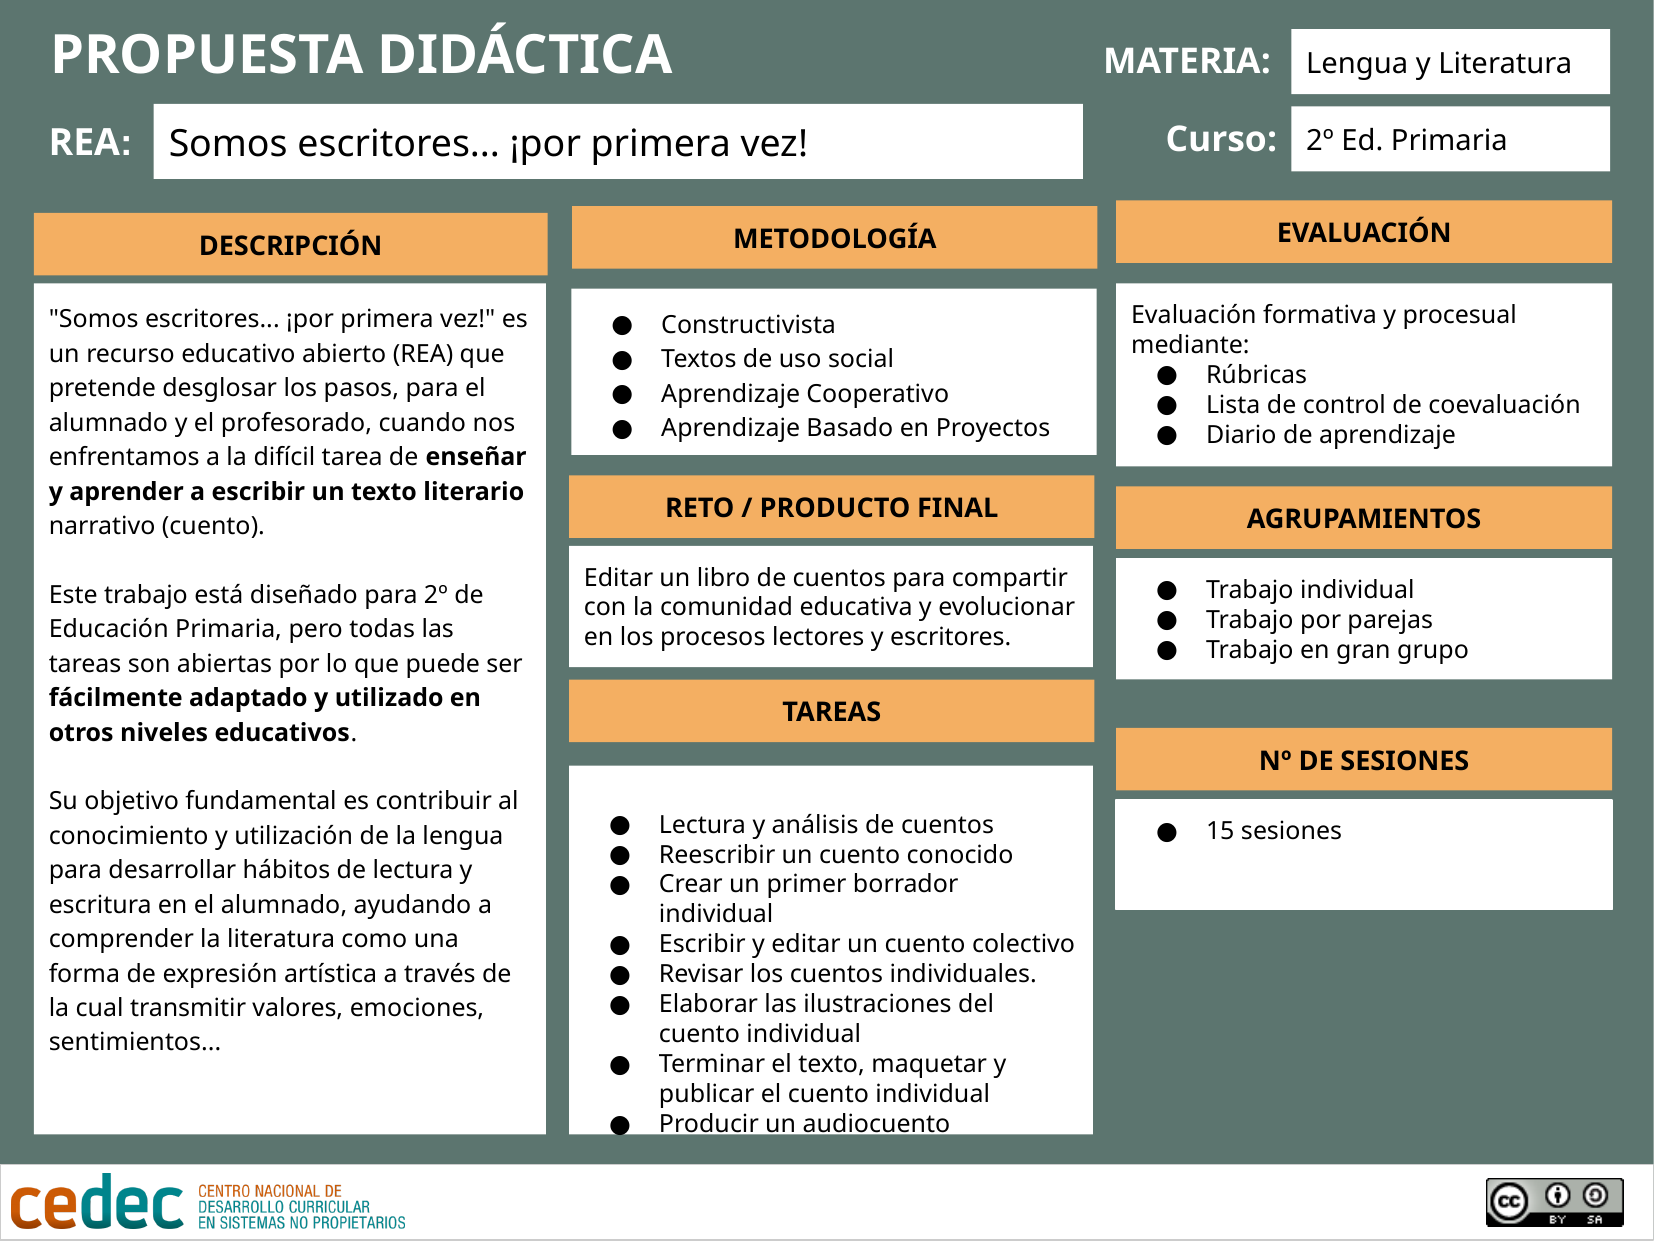

PROPUESTA DIDÁCTICA
Lengua y Literatura
MATERIA:
Somos escritores... ¡por primera vez!
2º Ed. Primaria
Curso:
REA:
EVALUACIÓN
METODOLOGÍA
DESCRIPCIÓN
"Somos escritores... ¡por primera vez!" es un recurso educativo abierto (REA) que pretende desglosar los pasos, para el alumnado y el profesorado, cuando nos enfrentamos a la difícil tarea de enseñar y aprender a escribir un texto literario narrativo (cuento).
Este trabajo está diseñado para 2º de Educación Primaria, pero todas las tareas son abiertas por lo que puede ser fácilmente adaptado y utilizado en otros niveles educativos.
Su objetivo fundamental es contribuir al conocimiento y utilización de la lengua para desarrollar hábitos de lectura y escritura en el alumnado, ayudando a comprender la literatura como una forma de expresión artística a través de la cual transmitir valores, emociones, sentimientos...
Evaluación formativa y procesual mediante:
Rúbricas
Lista de control de coevaluación
Diario de aprendizaje
Constructivista
Textos de uso social
Aprendizaje Cooperativo
Aprendizaje Basado en Proyectos
RETO / PRODUCTO FINAL
AGRUPAMIENTOS
Editar un libro de cuentos para compartir con la comunidad educativa y evolucionar en los procesos lectores y escritores.
Trabajo individual
Trabajo por parejas
Trabajo en gran grupo
TAREAS
Nº DE SESIONES
Lectura y análisis de cuentos
Reescribir un cuento conocido
Crear un primer borrador individual
Escribir y editar un cuento colectivo
Revisar los cuentos individuales.
Elaborar las ilustraciones del cuento individual
Terminar el texto, maquetar y publicar el cuento individual
Producir un audiocuento
15 sesiones